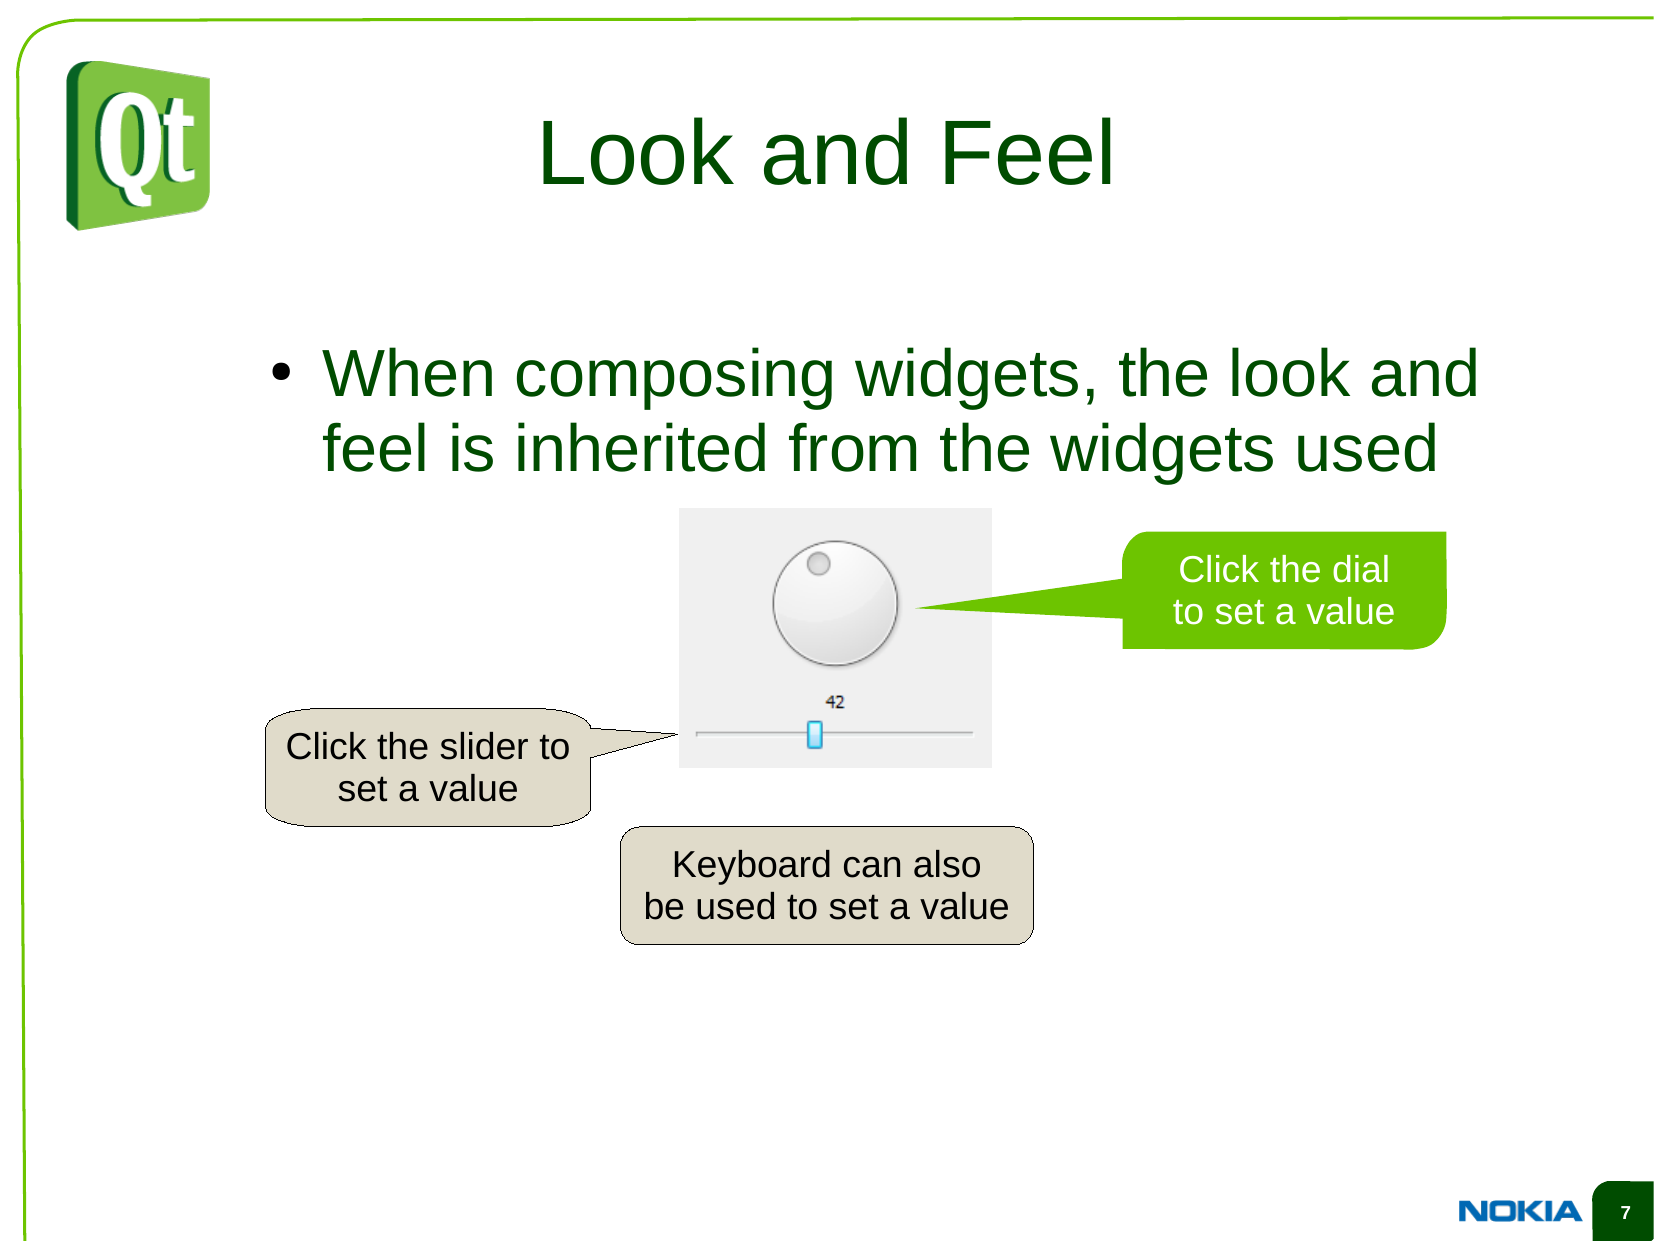

# Look and Feel
When composing widgets, the look and feel is inherited from the widgets used
Click the dial
to set a value
Click the slider to
set a value
Keyboard can also
be used to set a value